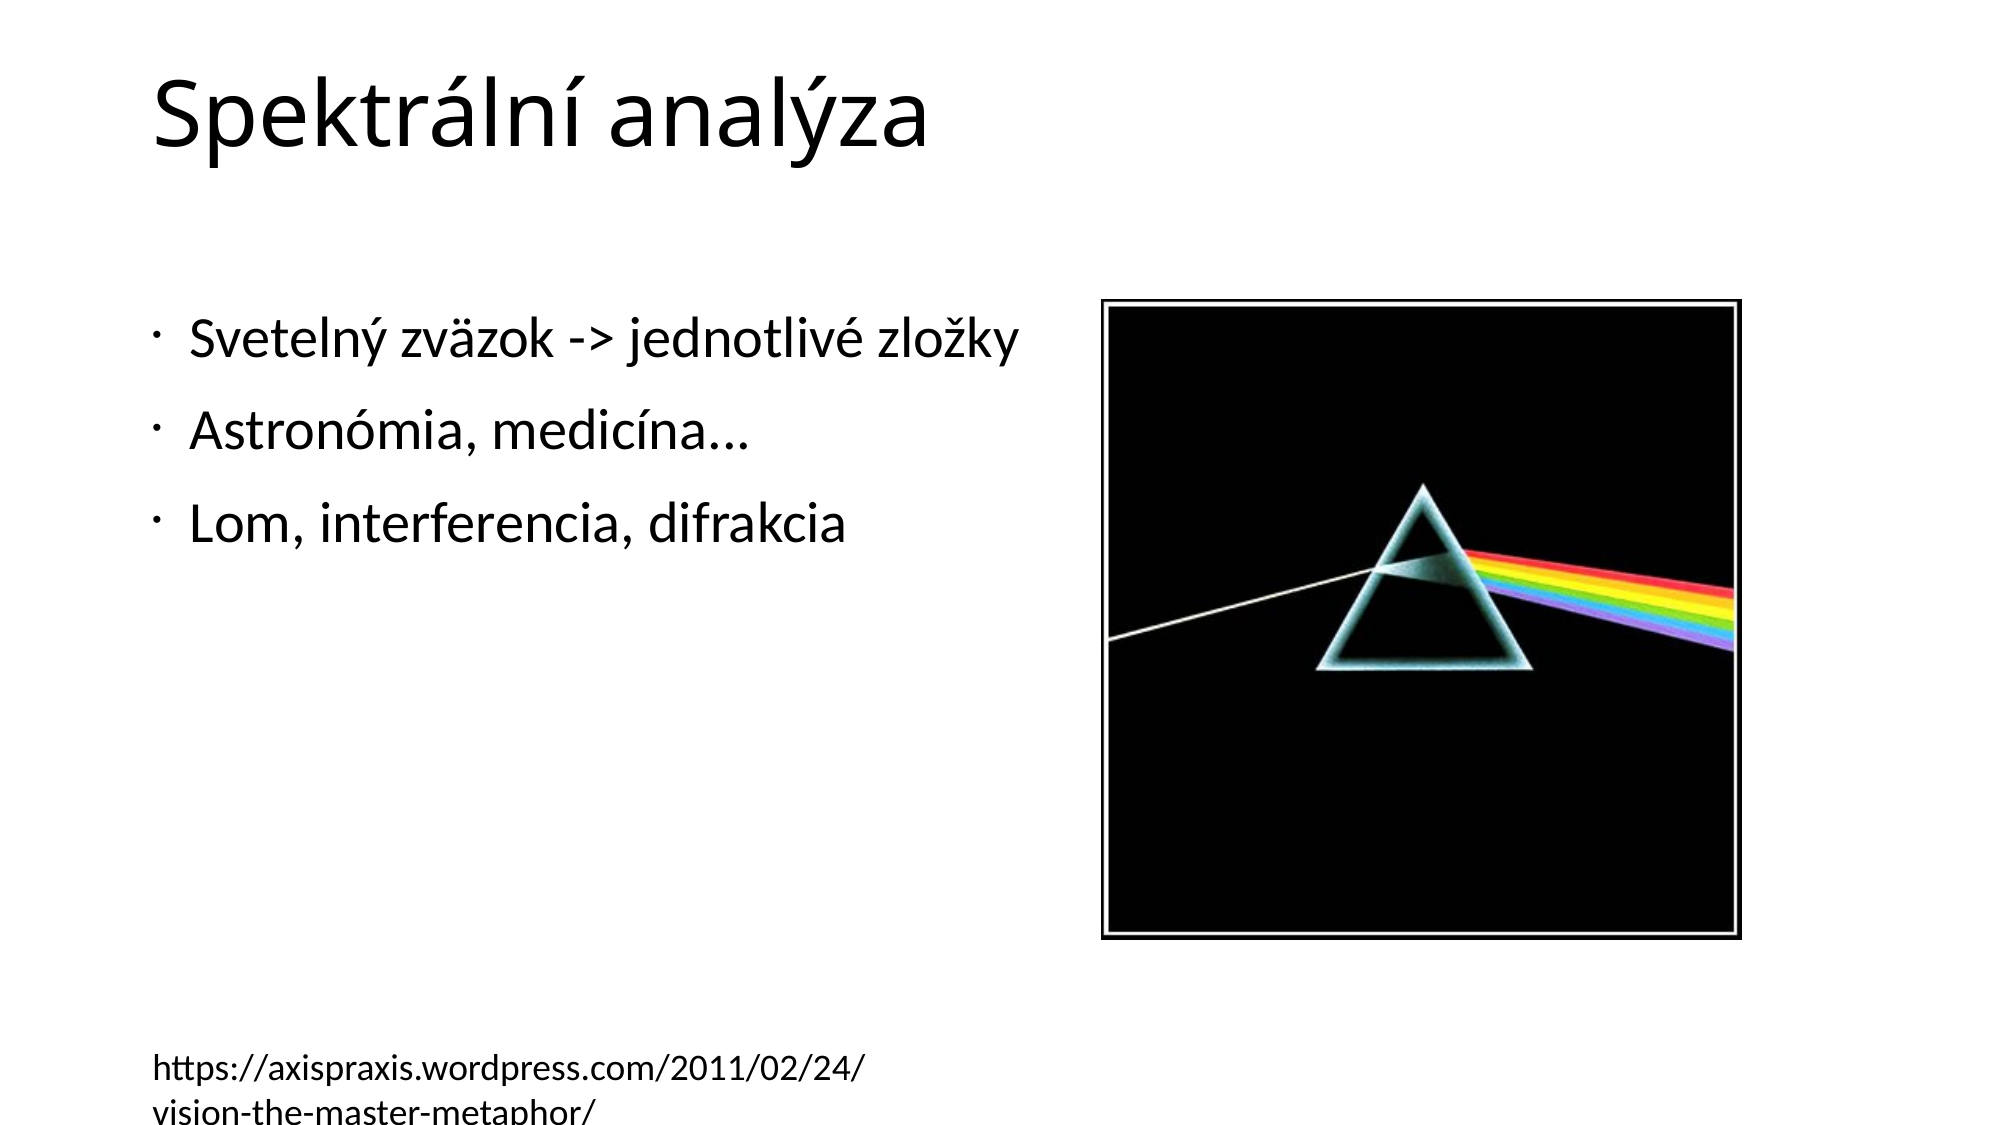

# Spektrální analýza
Svetelný zväzok -> jednotlivé zložky
Astronómia, medicína...
Lom, interferencia, difrakcia
https://axispraxis.wordpress.com/2011/02/24/vision-the-master-metaphor/